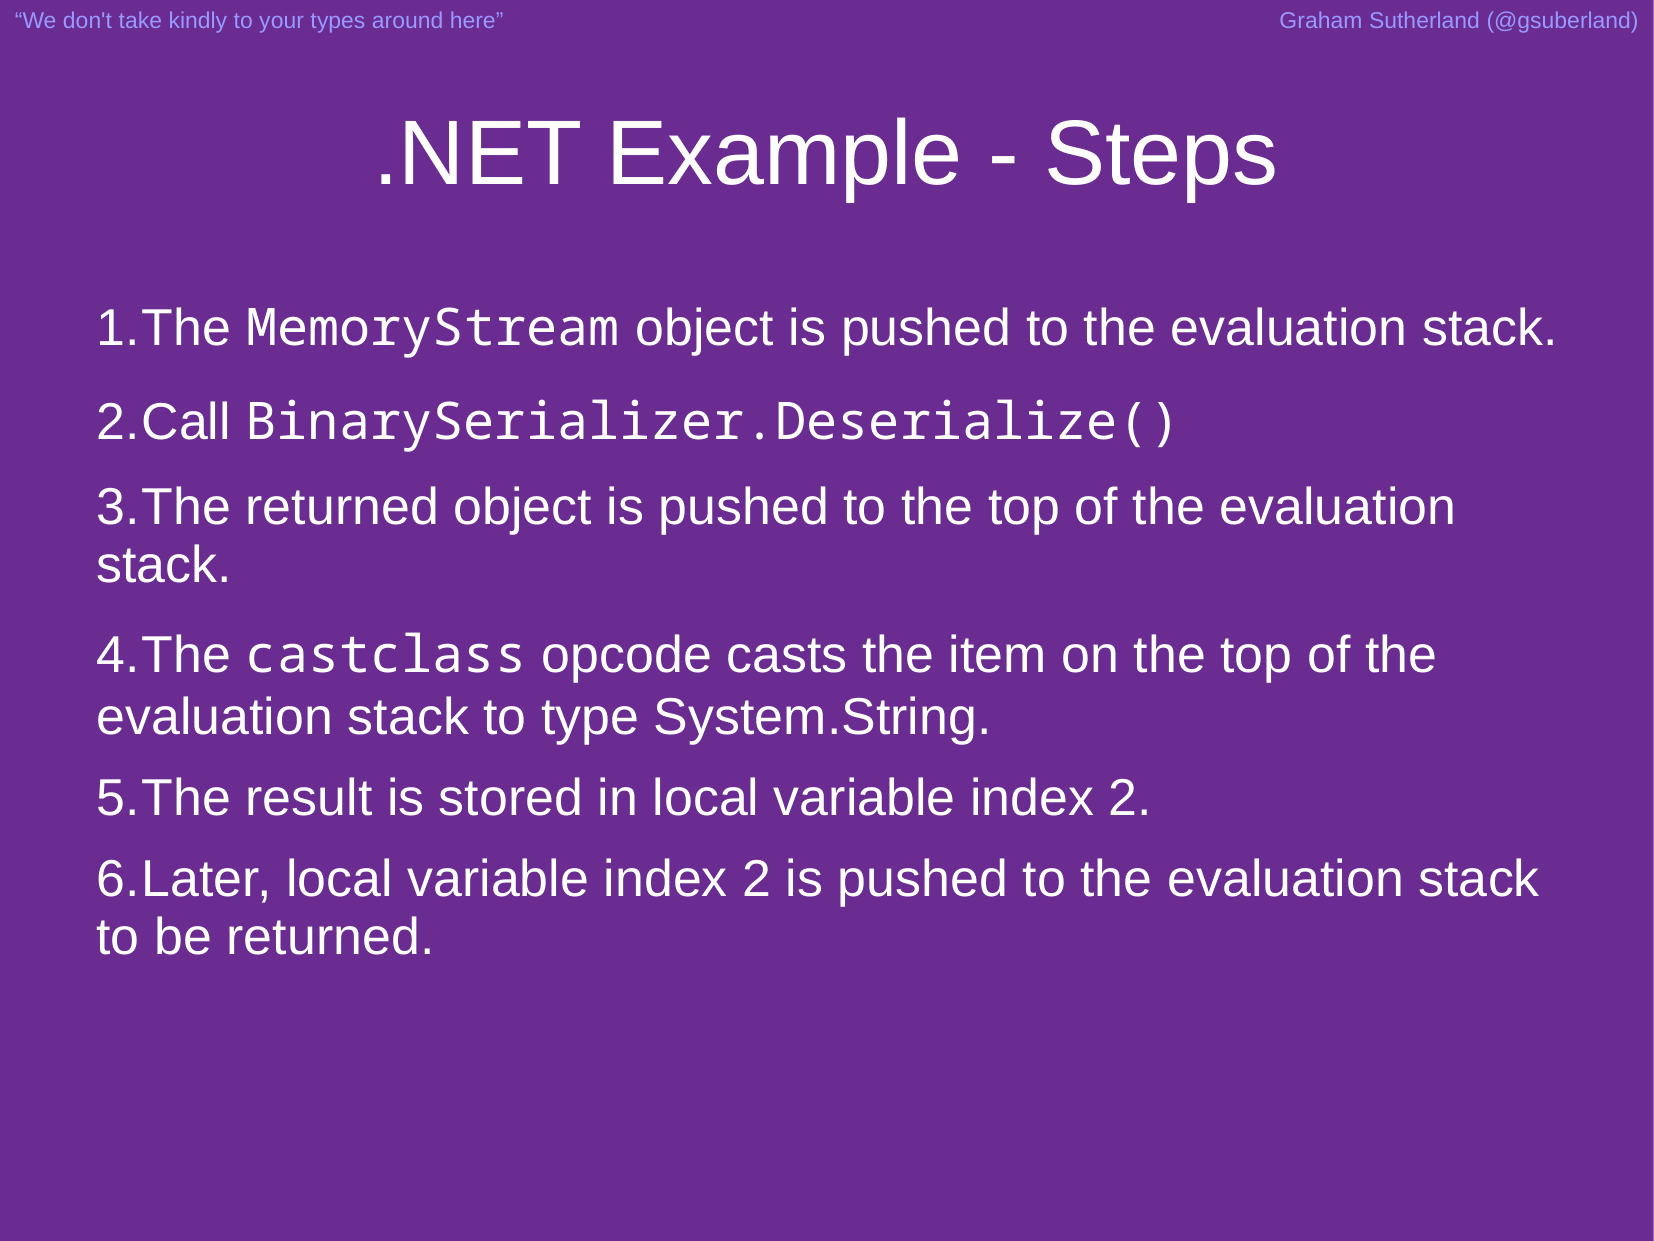

# .NET Example - Steps
The MemoryStream object is pushed to the evaluation stack.
Call BinarySerializer.Deserialize()
The returned object is pushed to the top of the evaluation stack.
The castclass opcode casts the item on the top of the evaluation stack to type System.String.
The result is stored in local variable index 2.
Later, local variable index 2 is pushed to the evaluation stack to be returned.